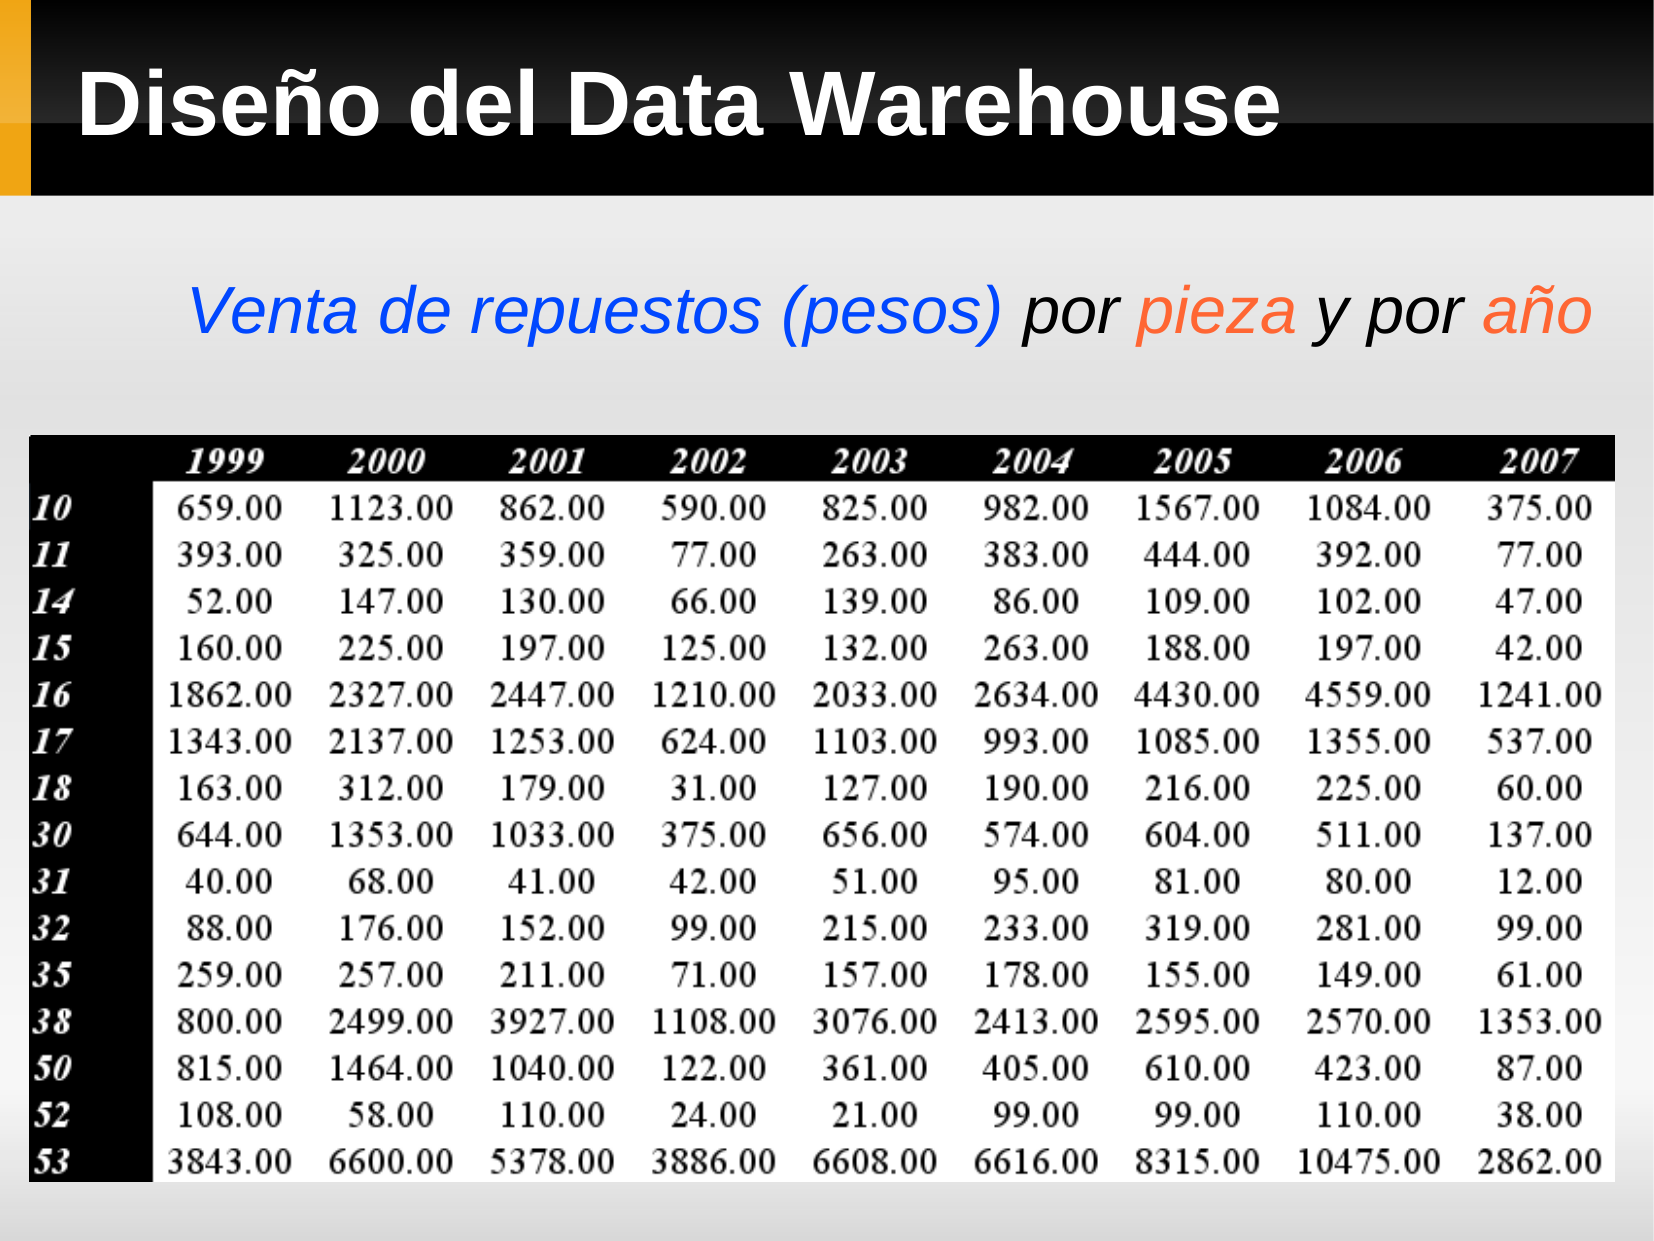

# Diseño del Data Warehouse
Venta de repuestos (pesos) por pieza y por año